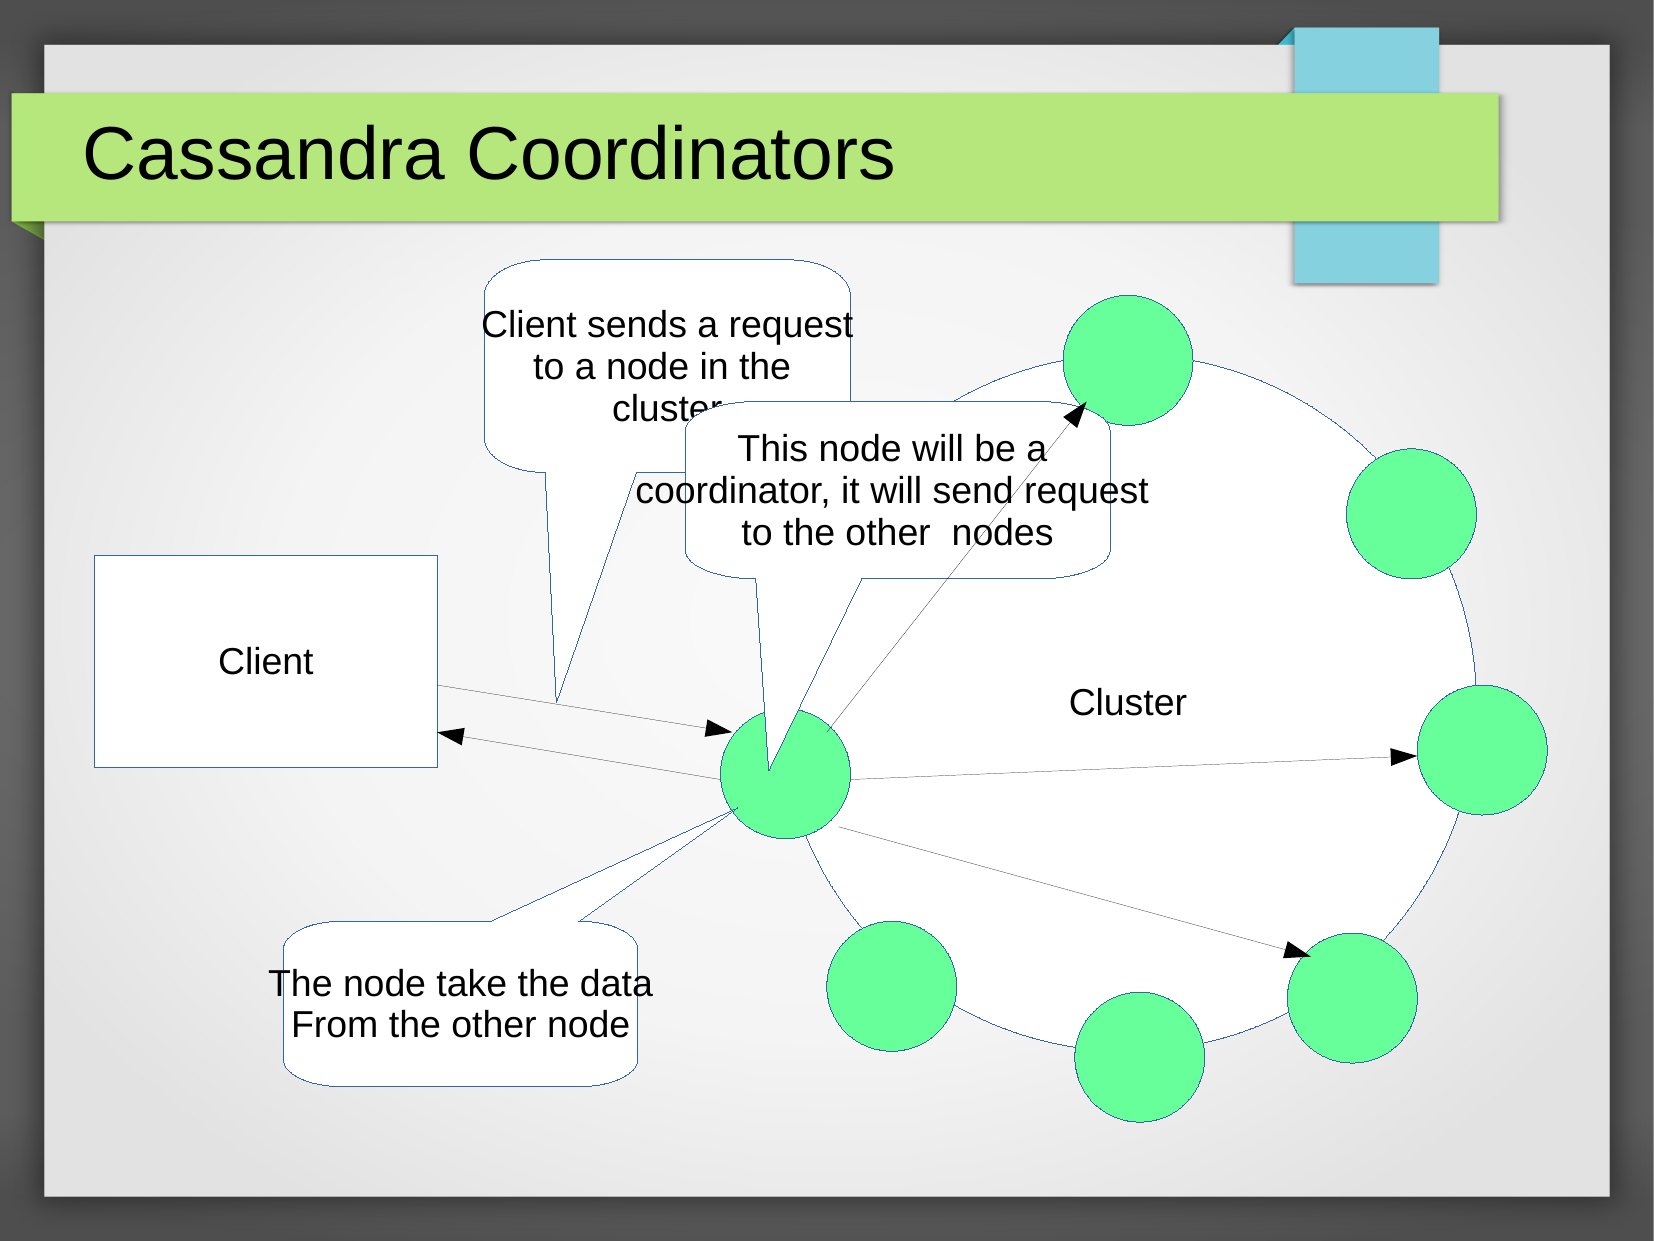

# Cassandra Coordinators
Client sends a request
to a node in the
cluster
Cluster
This node will be a
coordinator, it will send request
to the other nodes
Client
The node take the data
From the other node